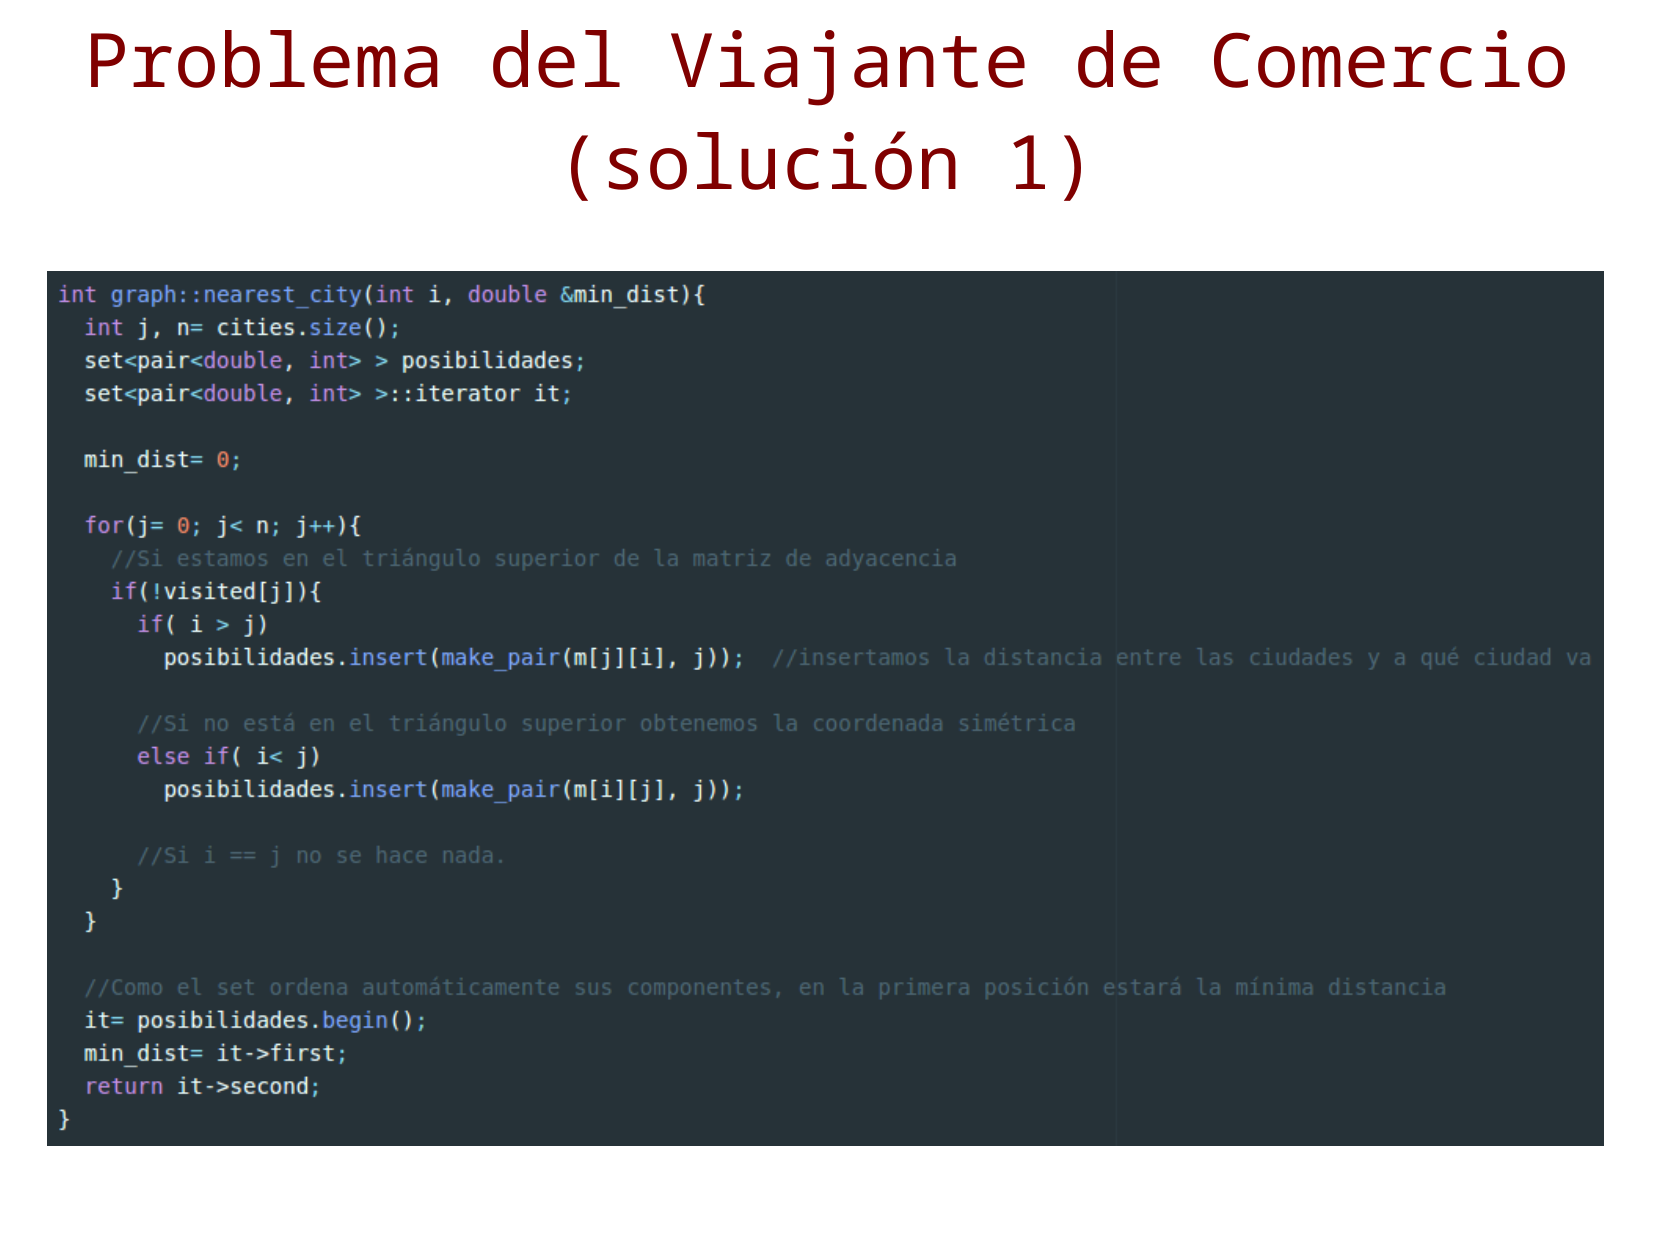

# Problema del Viajante de Comercio (solución 1)